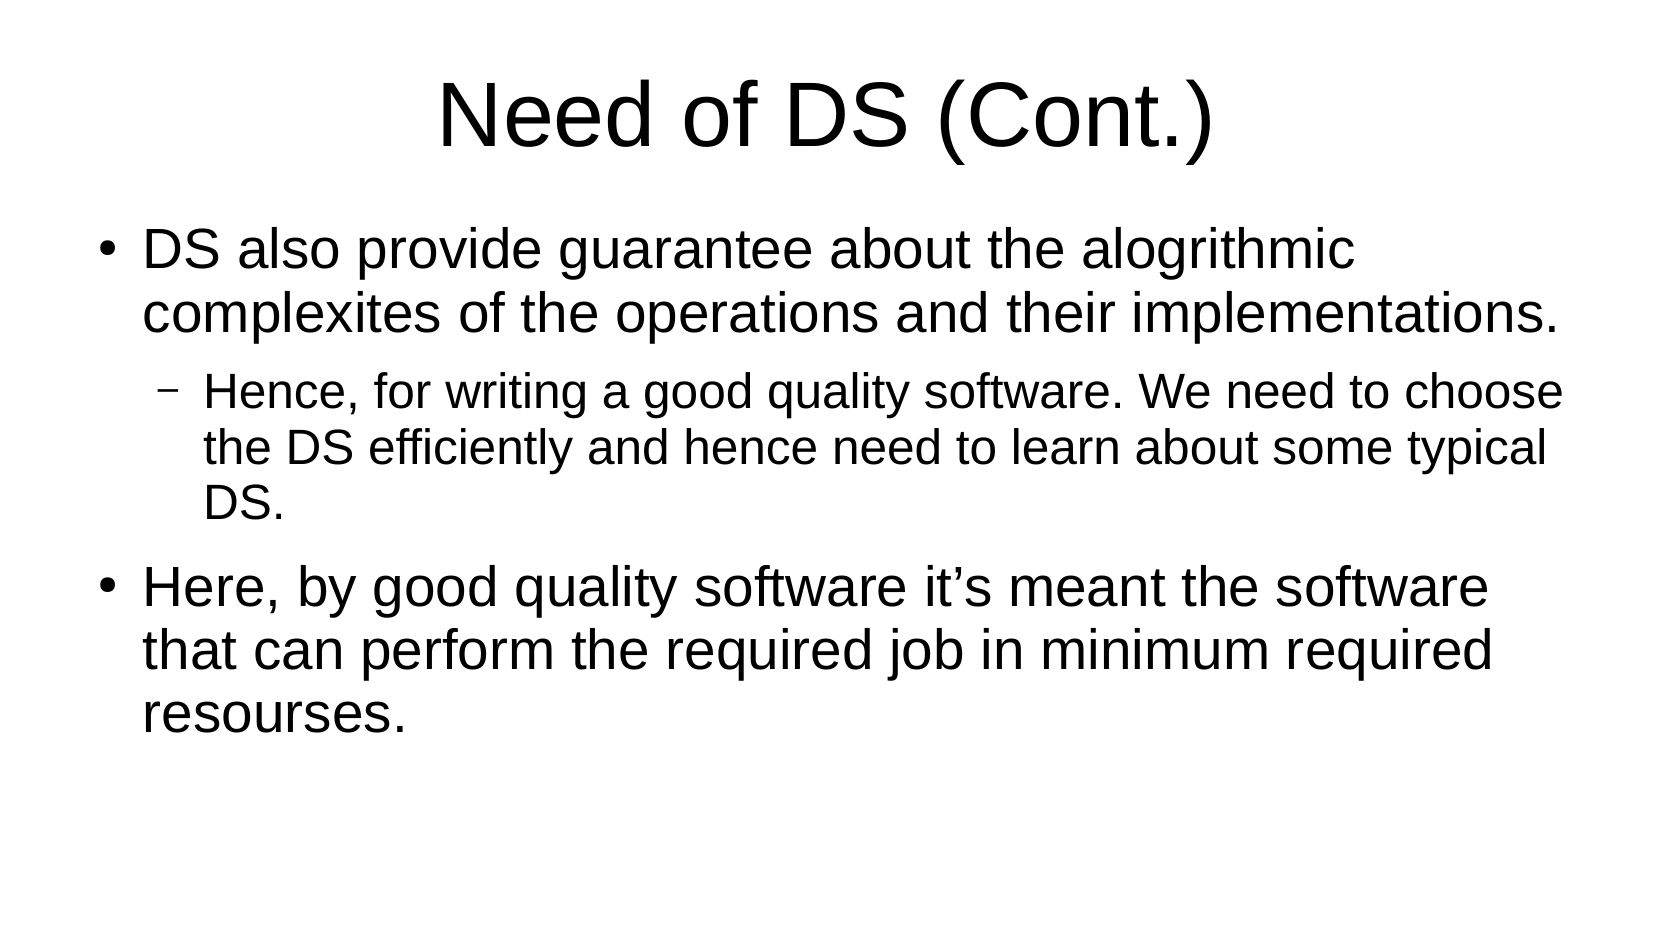

# Need of DS (Cont.)
DS also provide guarantee about the alogrithmic complexites of the operations and their implementations.
Hence, for writing a good quality software. We need to choose the DS efficiently and hence need to learn about some typical DS.
Here, by good quality software it’s meant the software that can perform the required job in minimum required resourses.